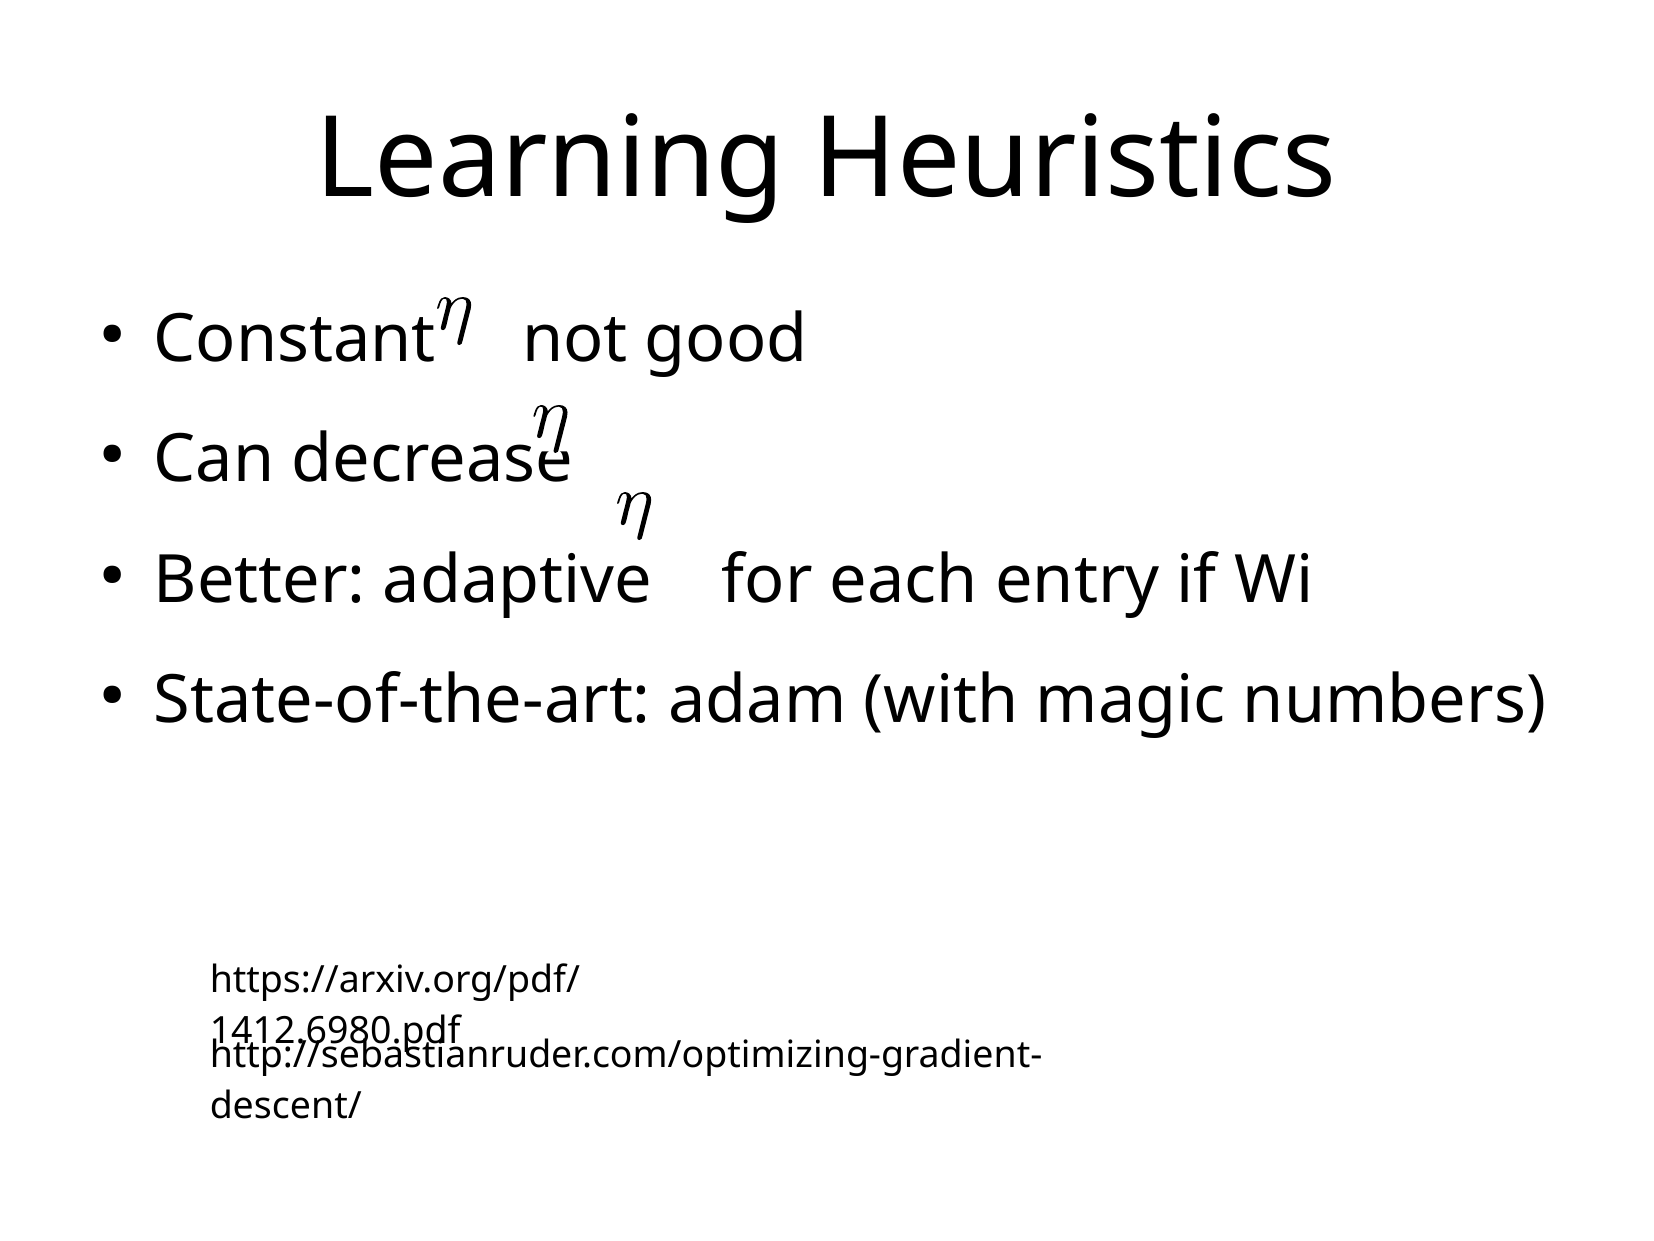

# Learning Heuristics
Constant not good
Can decrease
Better: adaptive for each entry if Wi
State-of-the-art: adam (with magic numbers)
https://arxiv.org/pdf/1412.6980.pdf
http://sebastianruder.com/optimizing-gradient-descent/